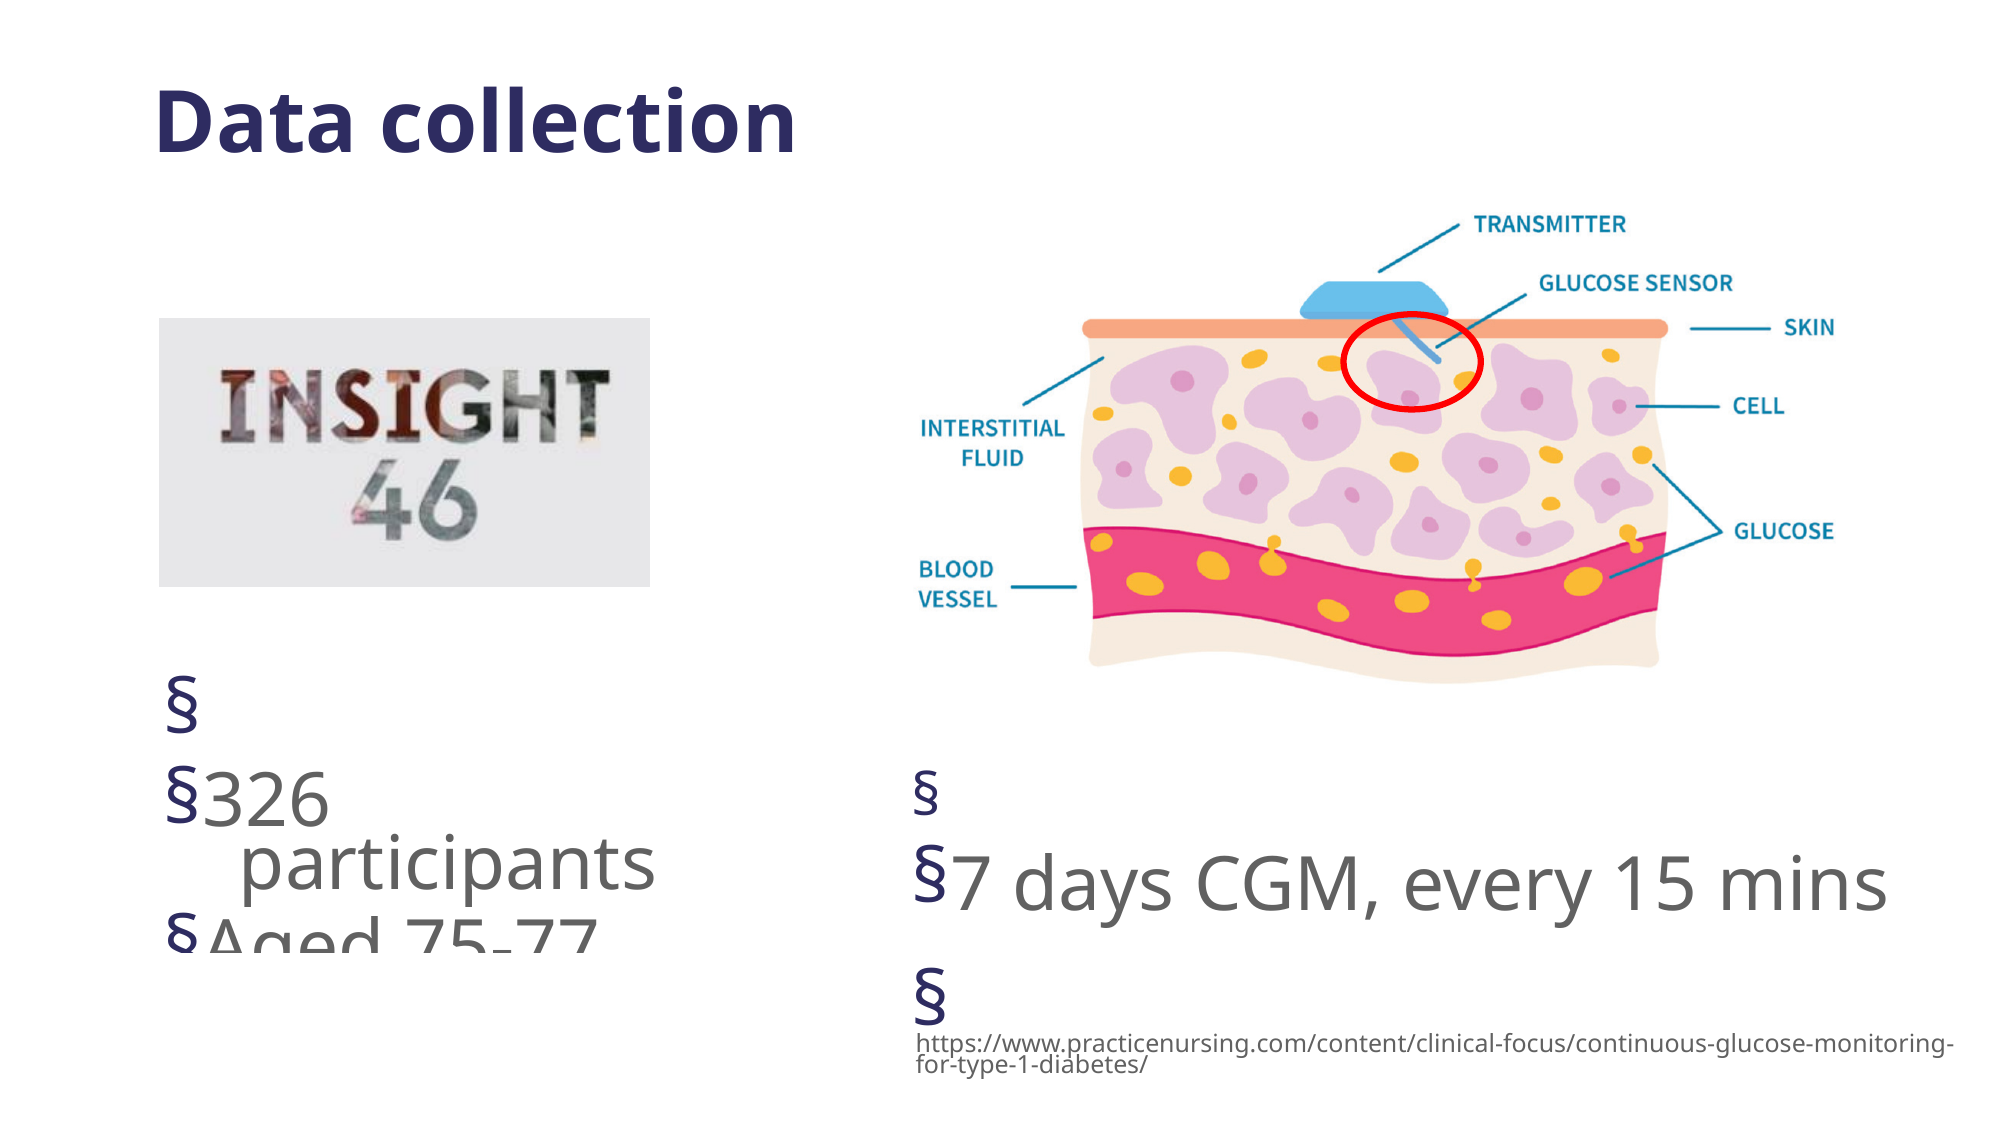

# Data collection
326 participants
Aged 75-77
7 days CGM, every 15 mins
https://www.practicenursing.com/content/clinical-focus/continuous-glucose-monitoring-for-type-1-diabetes/